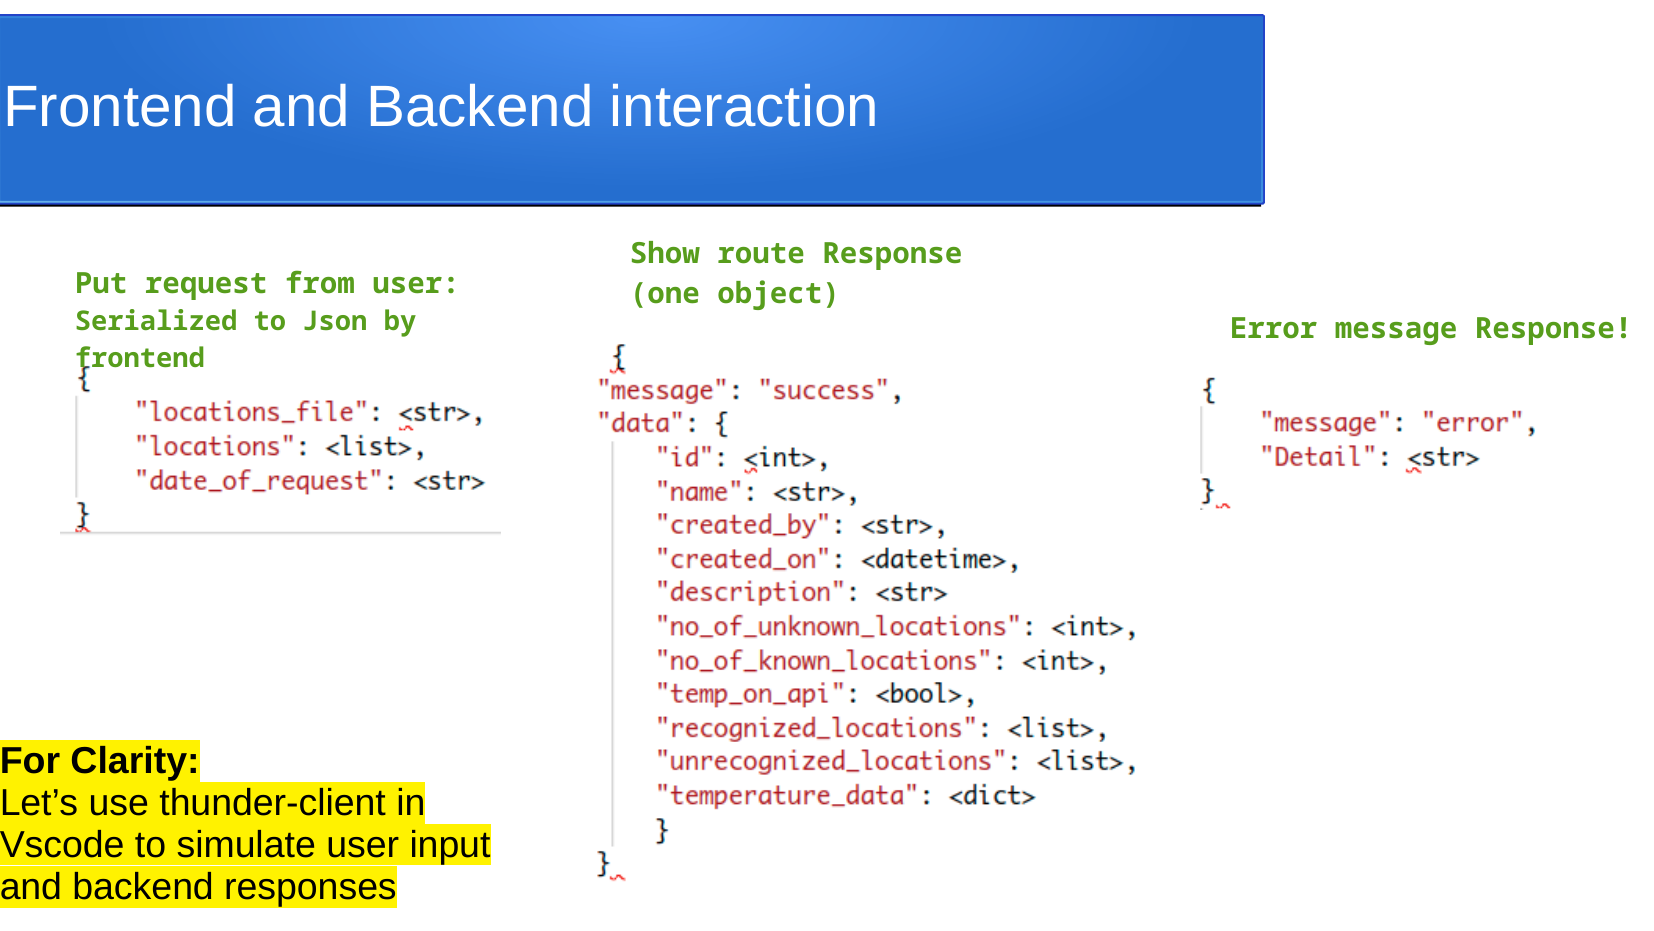

# Frontend and Backend interaction
Show route Response (one object)
Put request from user:
Serialized to Json by frontend
Error message Response!
For Clarity:
Let’s use thunder-client in Vscode to simulate user input
and backend responses